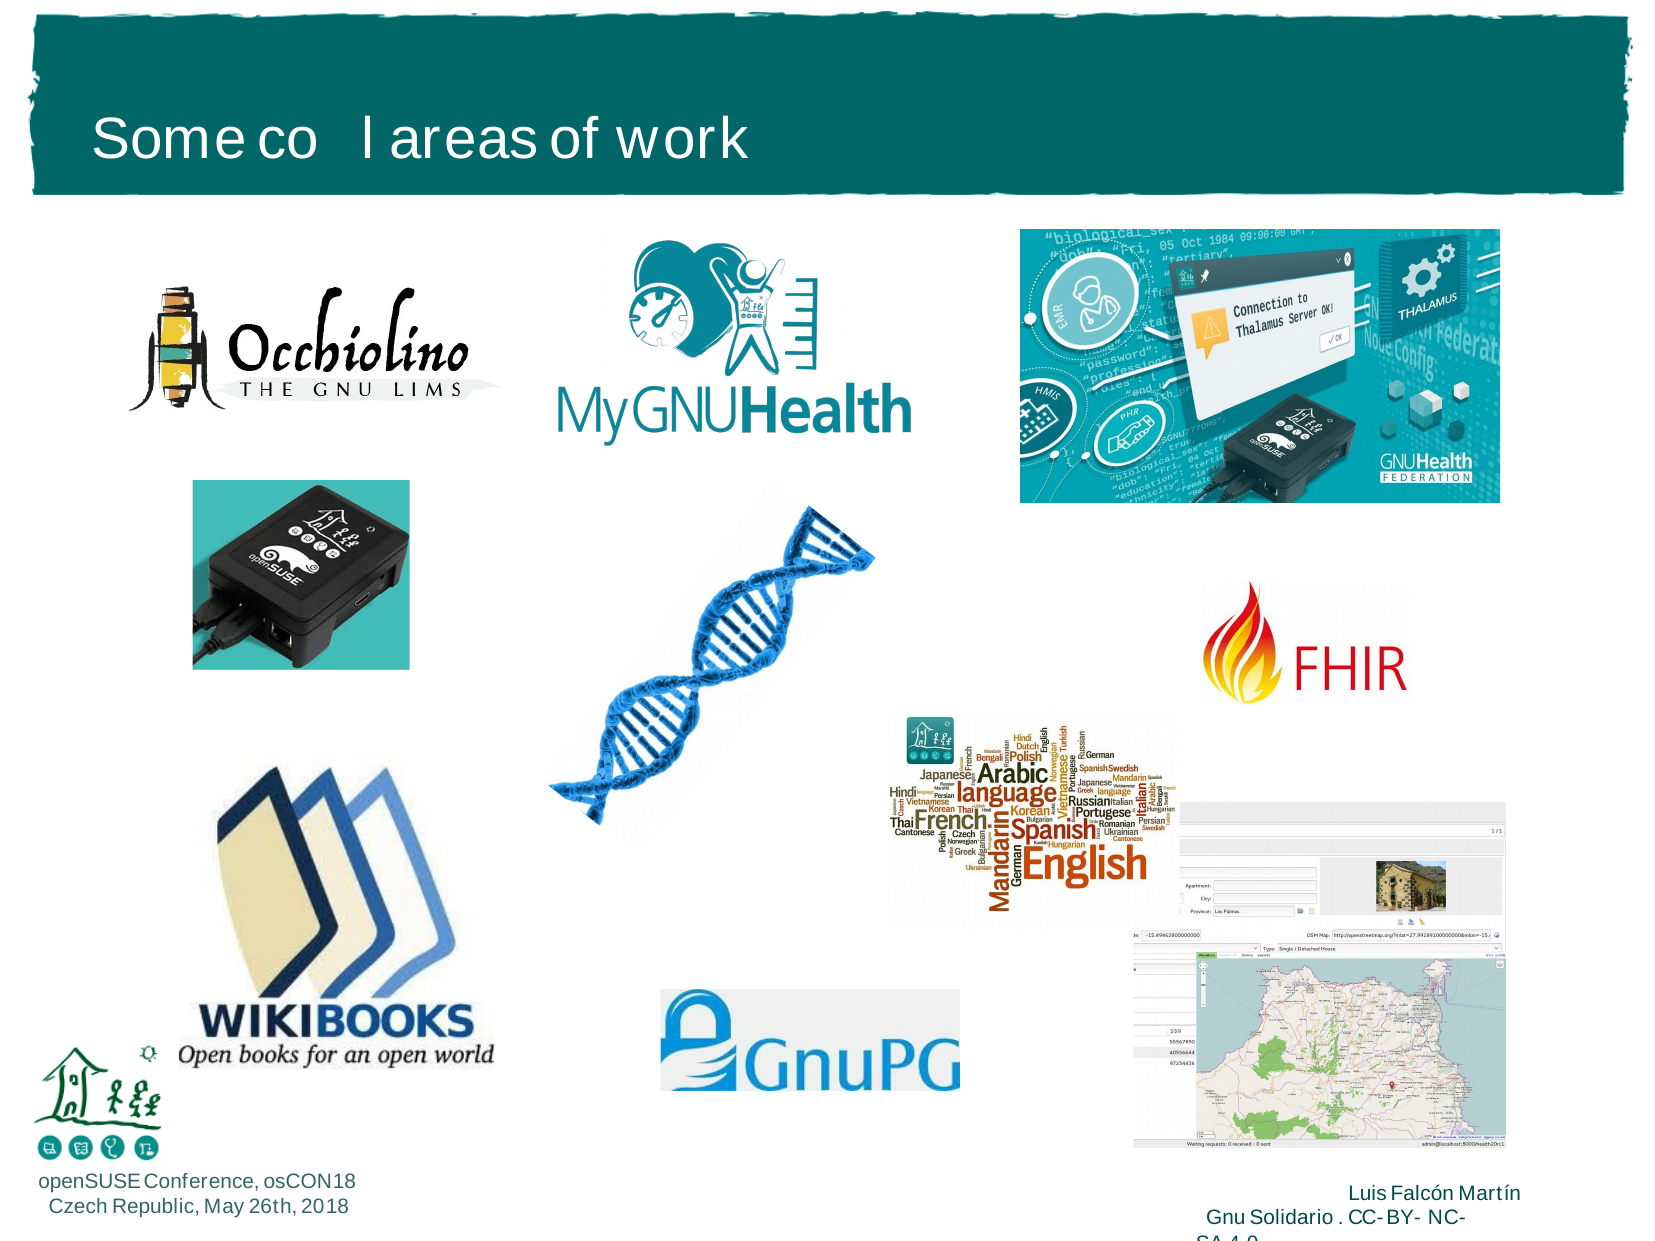

# Someco lareasofwork
openSUSEConference,osCON18 CzechRepublic,May26th,2018
LuisFalcónMartín GnuSolidario.CC-BY-NC-SA4.0